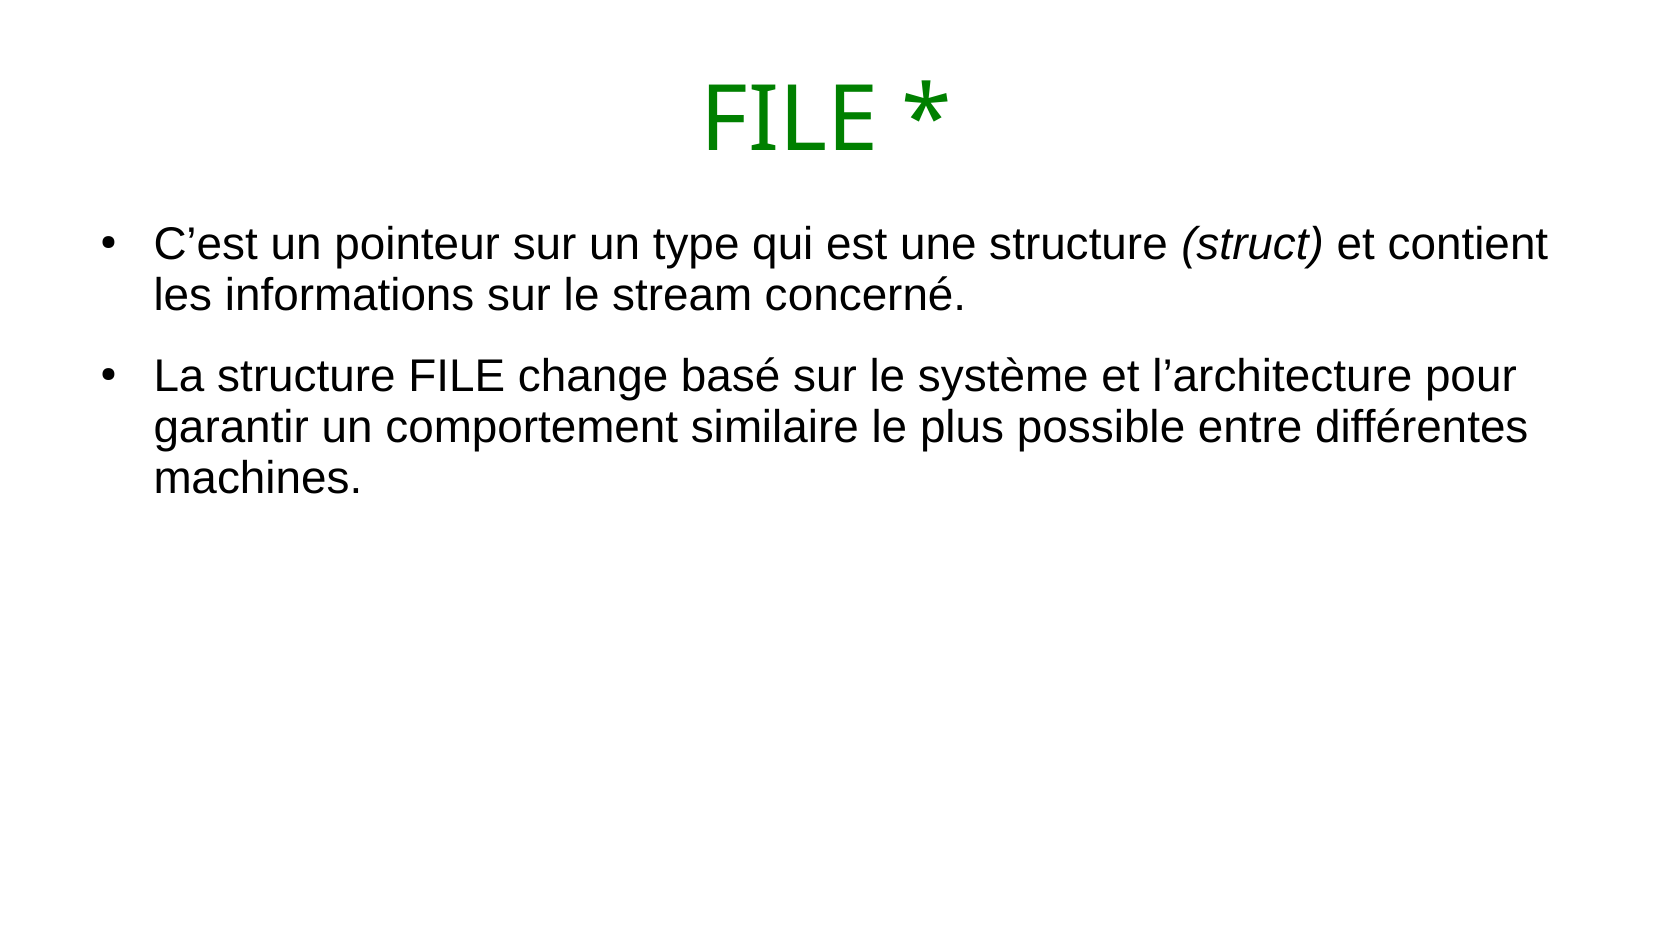

# FILE *
C’est un pointeur sur un type qui est une structure (struct) et contient les informations sur le stream concerné.
La structure FILE change basé sur le système et l’architecture pour garantir un comportement similaire le plus possible entre différentes machines.